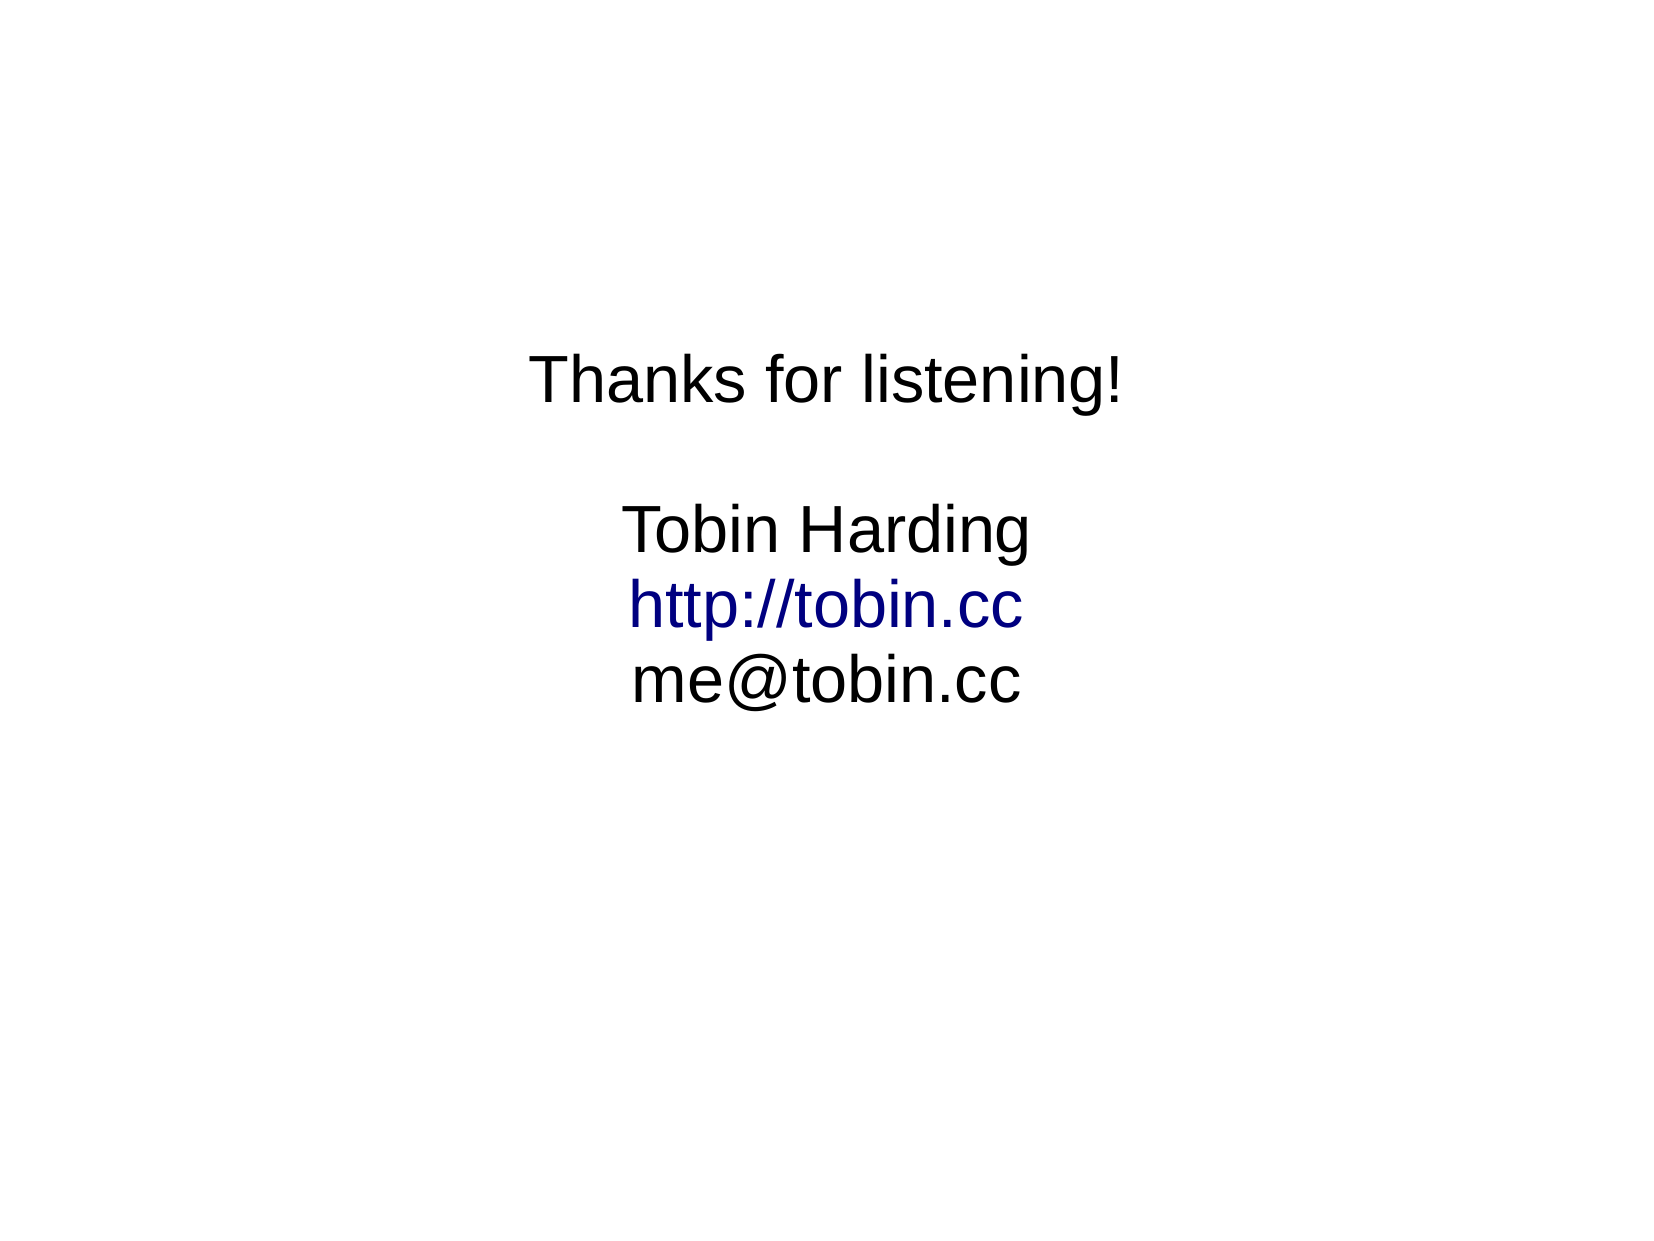

# Thanks for listening!
Tobin Harding
http://tobin.cc
me@tobin.cc